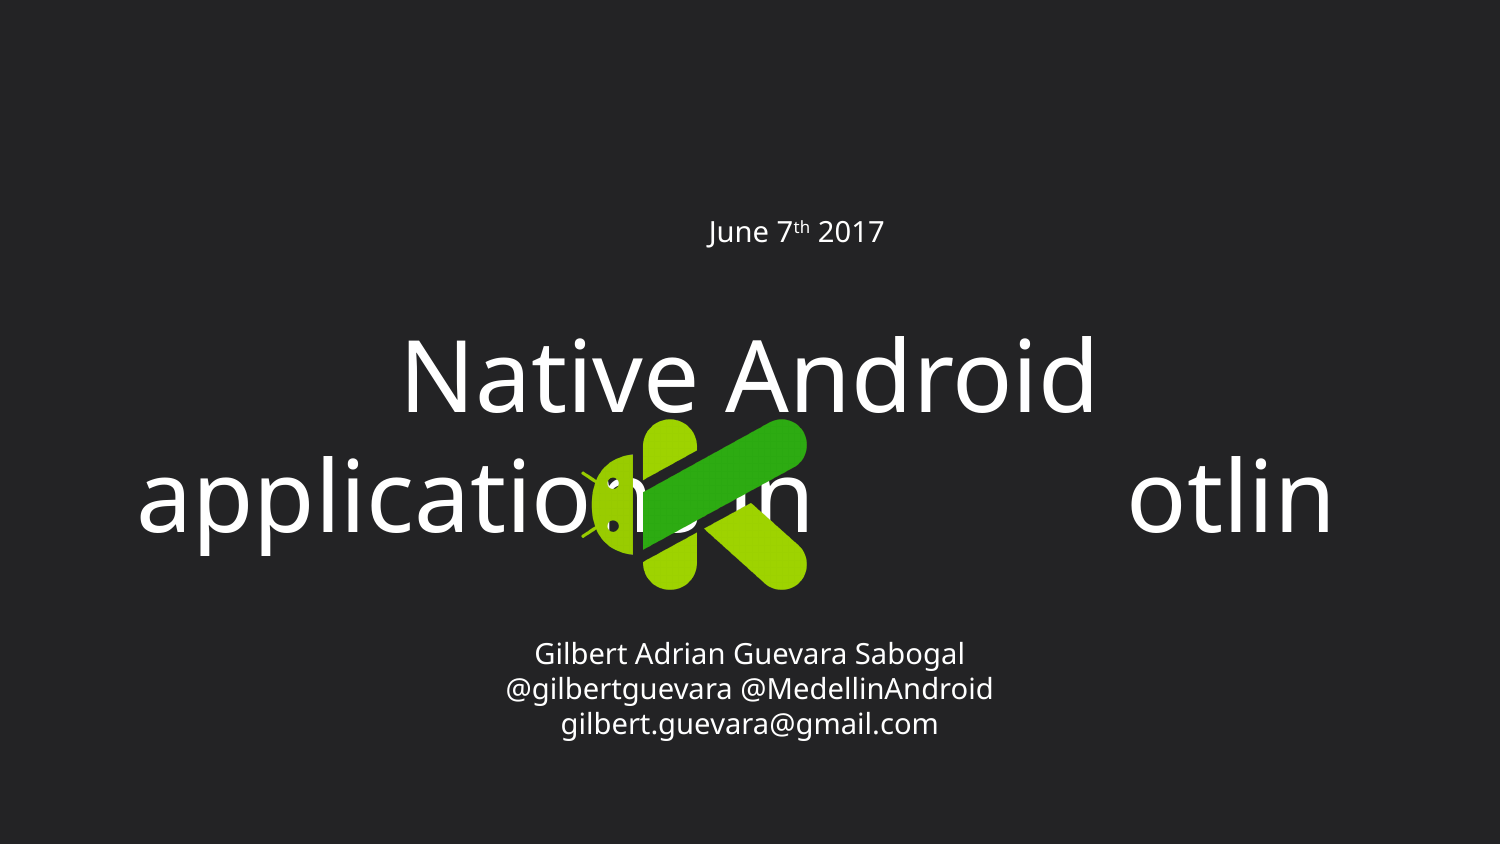

Native Android applications in otlin
June 7th 2017
Gilbert Adrian Guevara Sabogal
@gilbertguevara @MedellinAndroid
gilbert.guevara@gmail.com